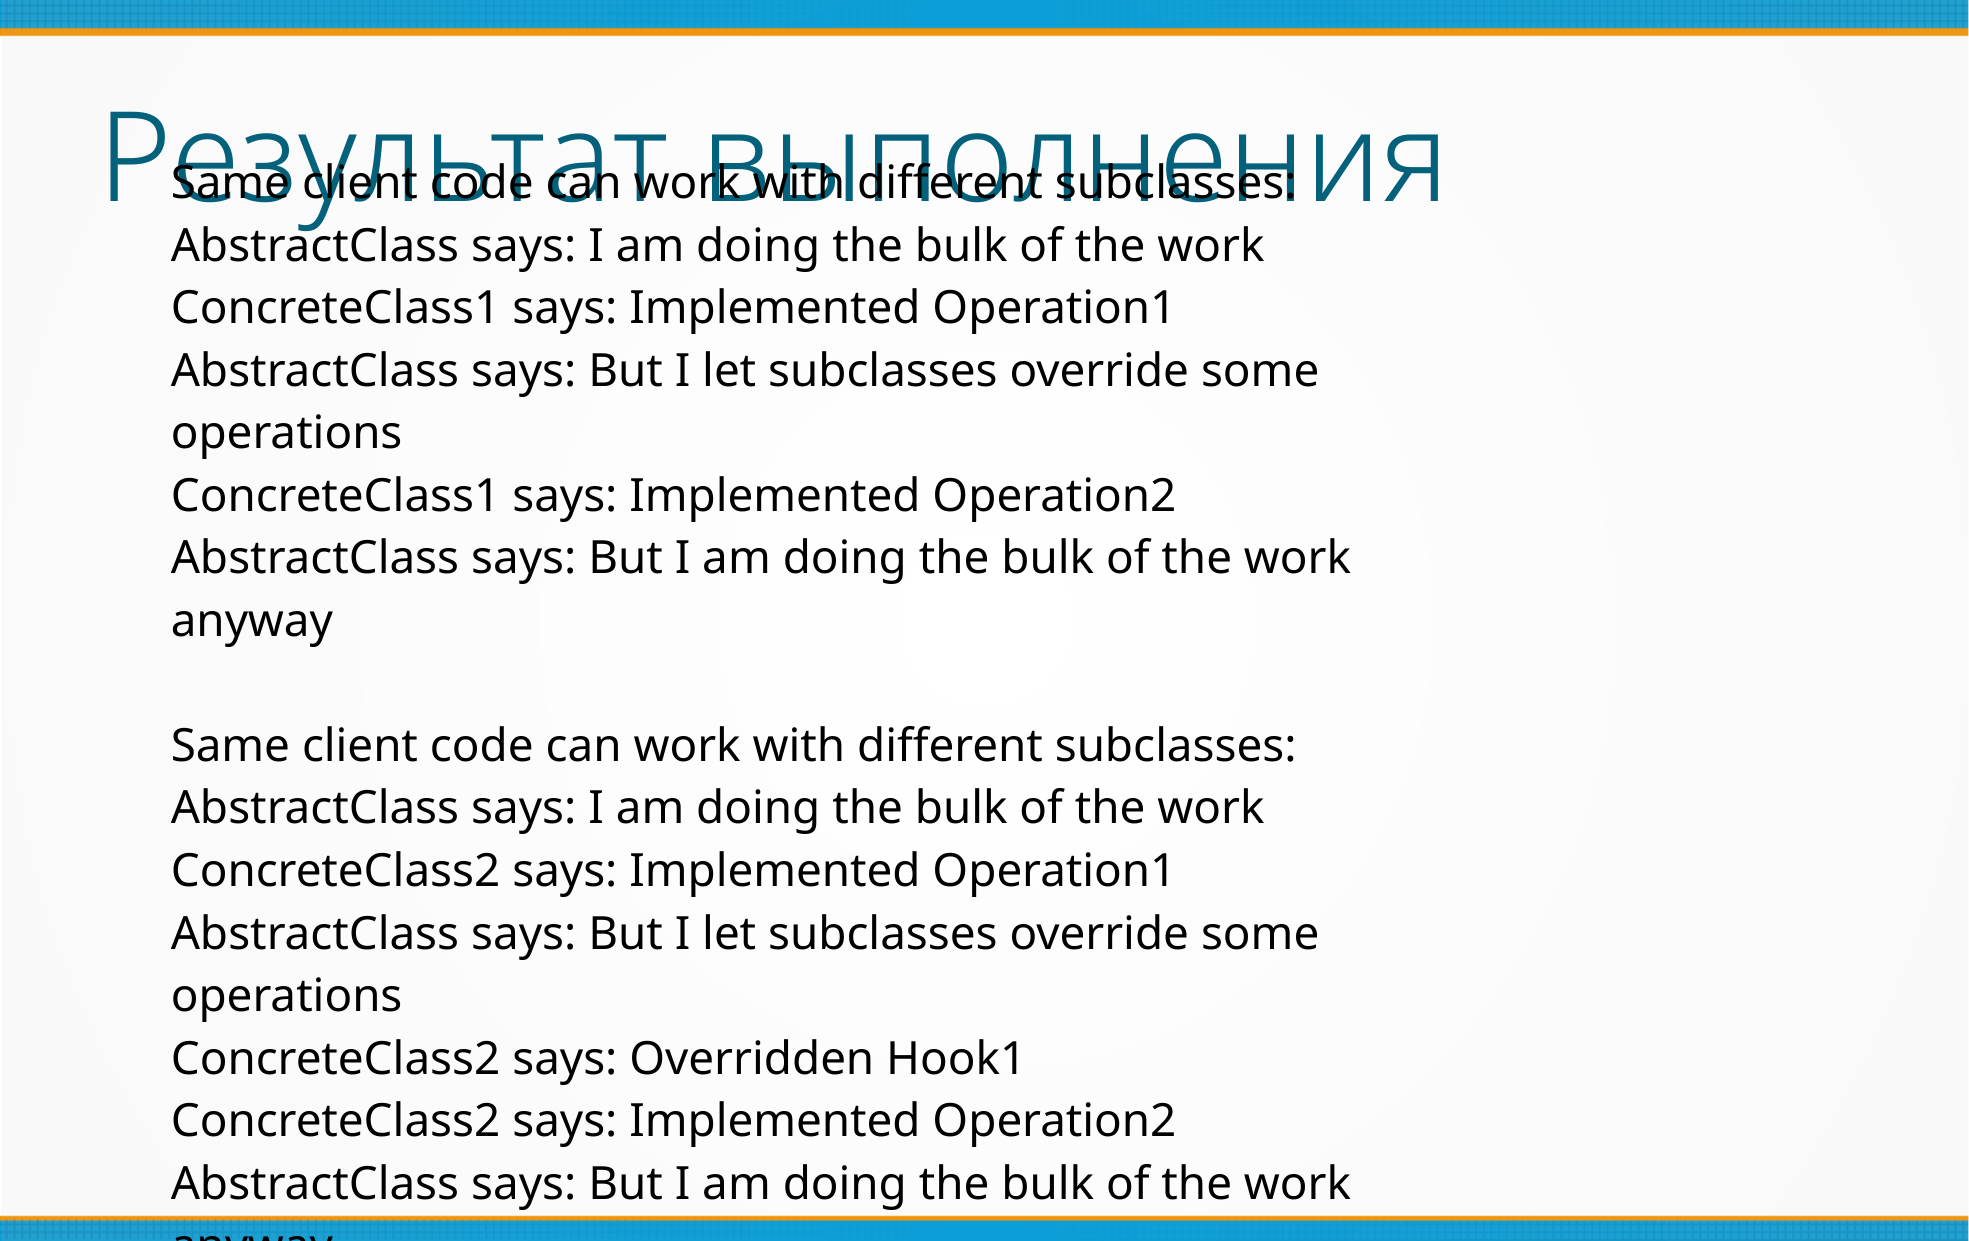

# Результат выполнения
Same client code can work with different subclasses:
AbstractClass says: I am doing the bulk of the work
ConcreteClass1 says: Implemented Operation1
AbstractClass says: But I let subclasses override some operations
ConcreteClass1 says: Implemented Operation2
AbstractClass says: But I am doing the bulk of the work anyway
Same client code can work with different subclasses:
AbstractClass says: I am doing the bulk of the work
ConcreteClass2 says: Implemented Operation1
AbstractClass says: But I let subclasses override some operations
ConcreteClass2 says: Overridden Hook1
ConcreteClass2 says: Implemented Operation2
AbstractClass says: But I am doing the bulk of the work anyway